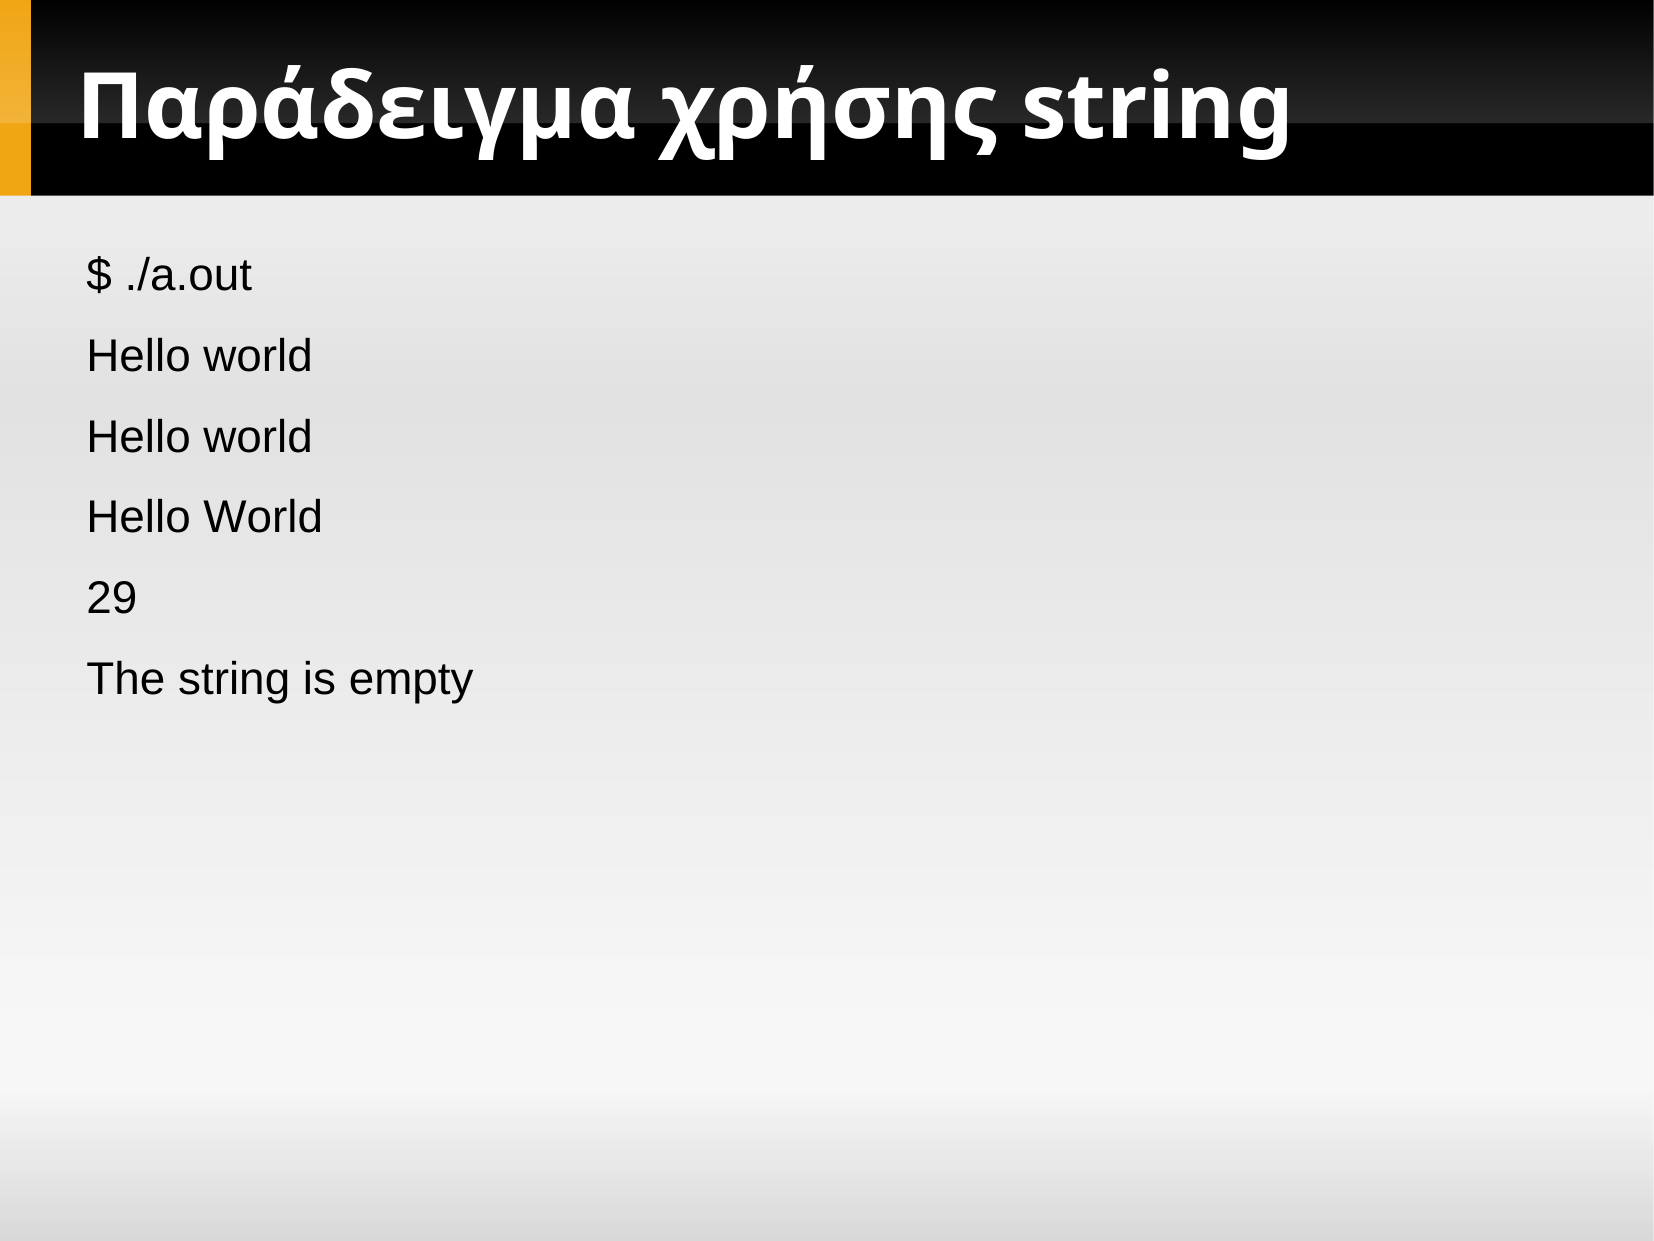

# Παράδειγμα χρήσης string
$ ./a.out
Hello world
Hello world
Hello World
29
The string is empty